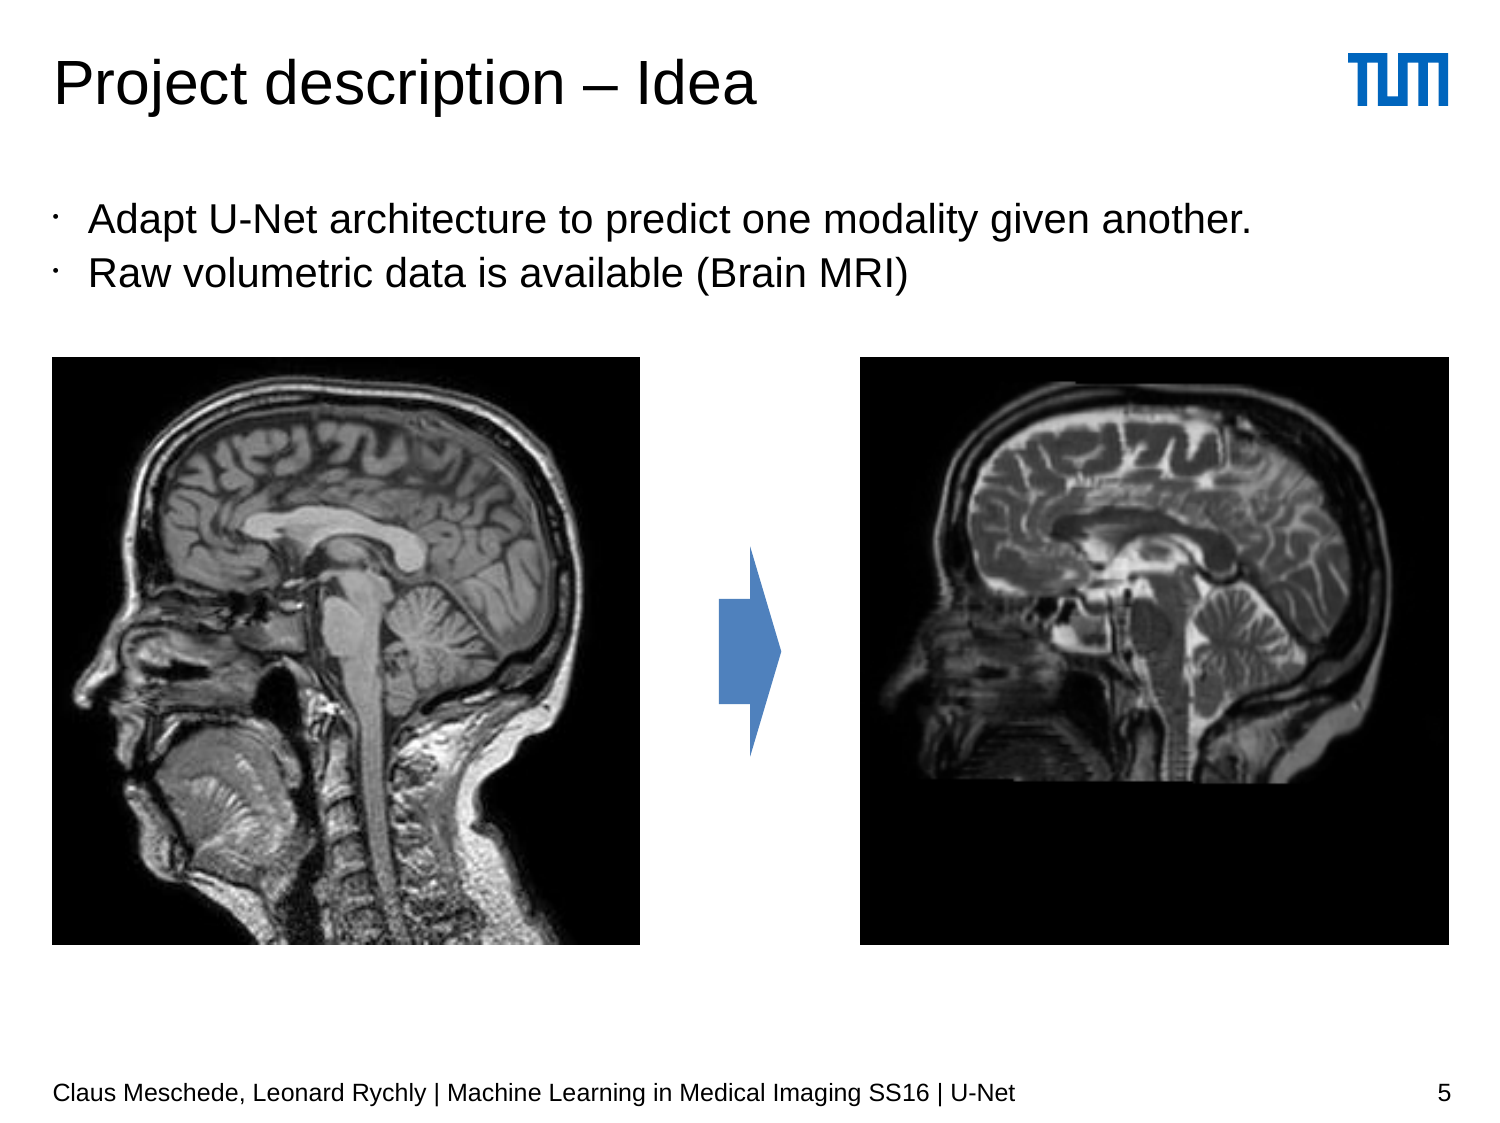

# Project description – Idea
Adapt U-Net architecture to predict one modality given another.
Raw volumetric data is available (Brain MRI)
Claus Meschede, Leonard Rychly | Machine Learning in Medical Imaging SS16 | U-Net
5